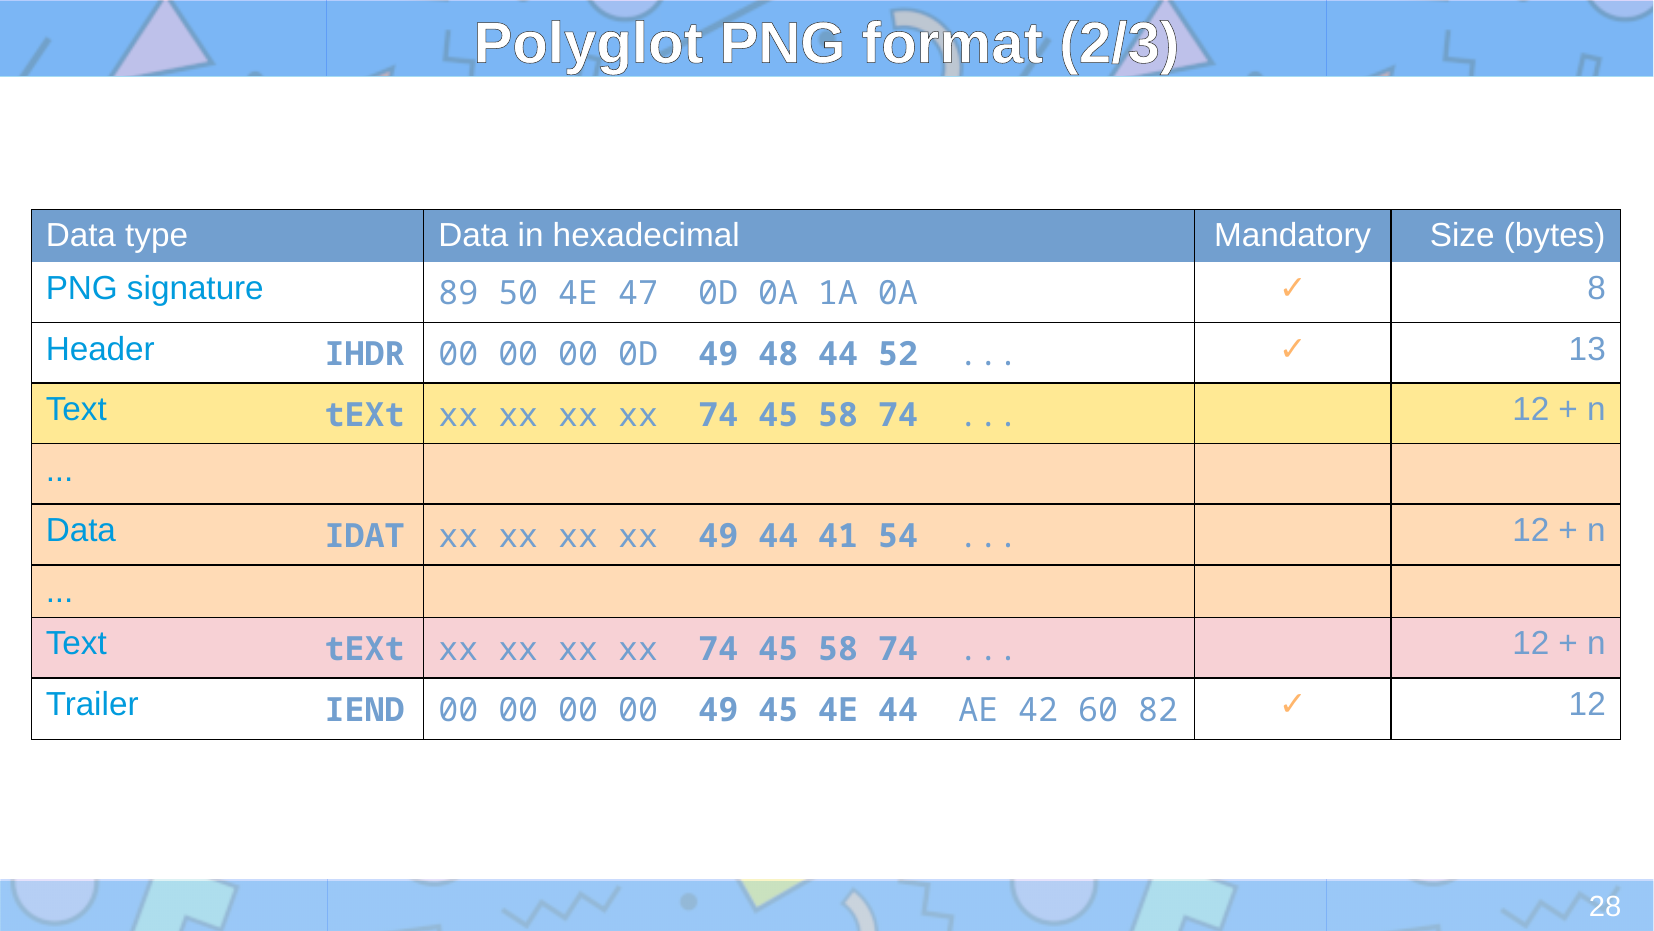

# Polyglot PNG format (2/3)
| Data type | | Data in hexadecimal | Mandatory | Size (bytes) |
| --- | --- | --- | --- | --- |
| PNG signature | | 89 50 4E 47 0D 0A 1A 0A | ✓ | 8 |
| Header | IHDR | 00 00 00 0D 49 48 44 52 ... | ✓ | 13 |
| Text | tEXt | xx xx xx xx 74 45 58 74 ... | | 12 + n |
| ... | | | | |
| Data | IDAT | xx xx xx xx 49 44 41 54 ... | | 12 + n |
| ... | | | | |
| Text | tEXt | xx xx xx xx 74 45 58 74 ... | | 12 + n |
| Trailer | IEND | 00 00 00 00 49 45 4E 44 AE 42 60 82 | ✓ | 12 |
28